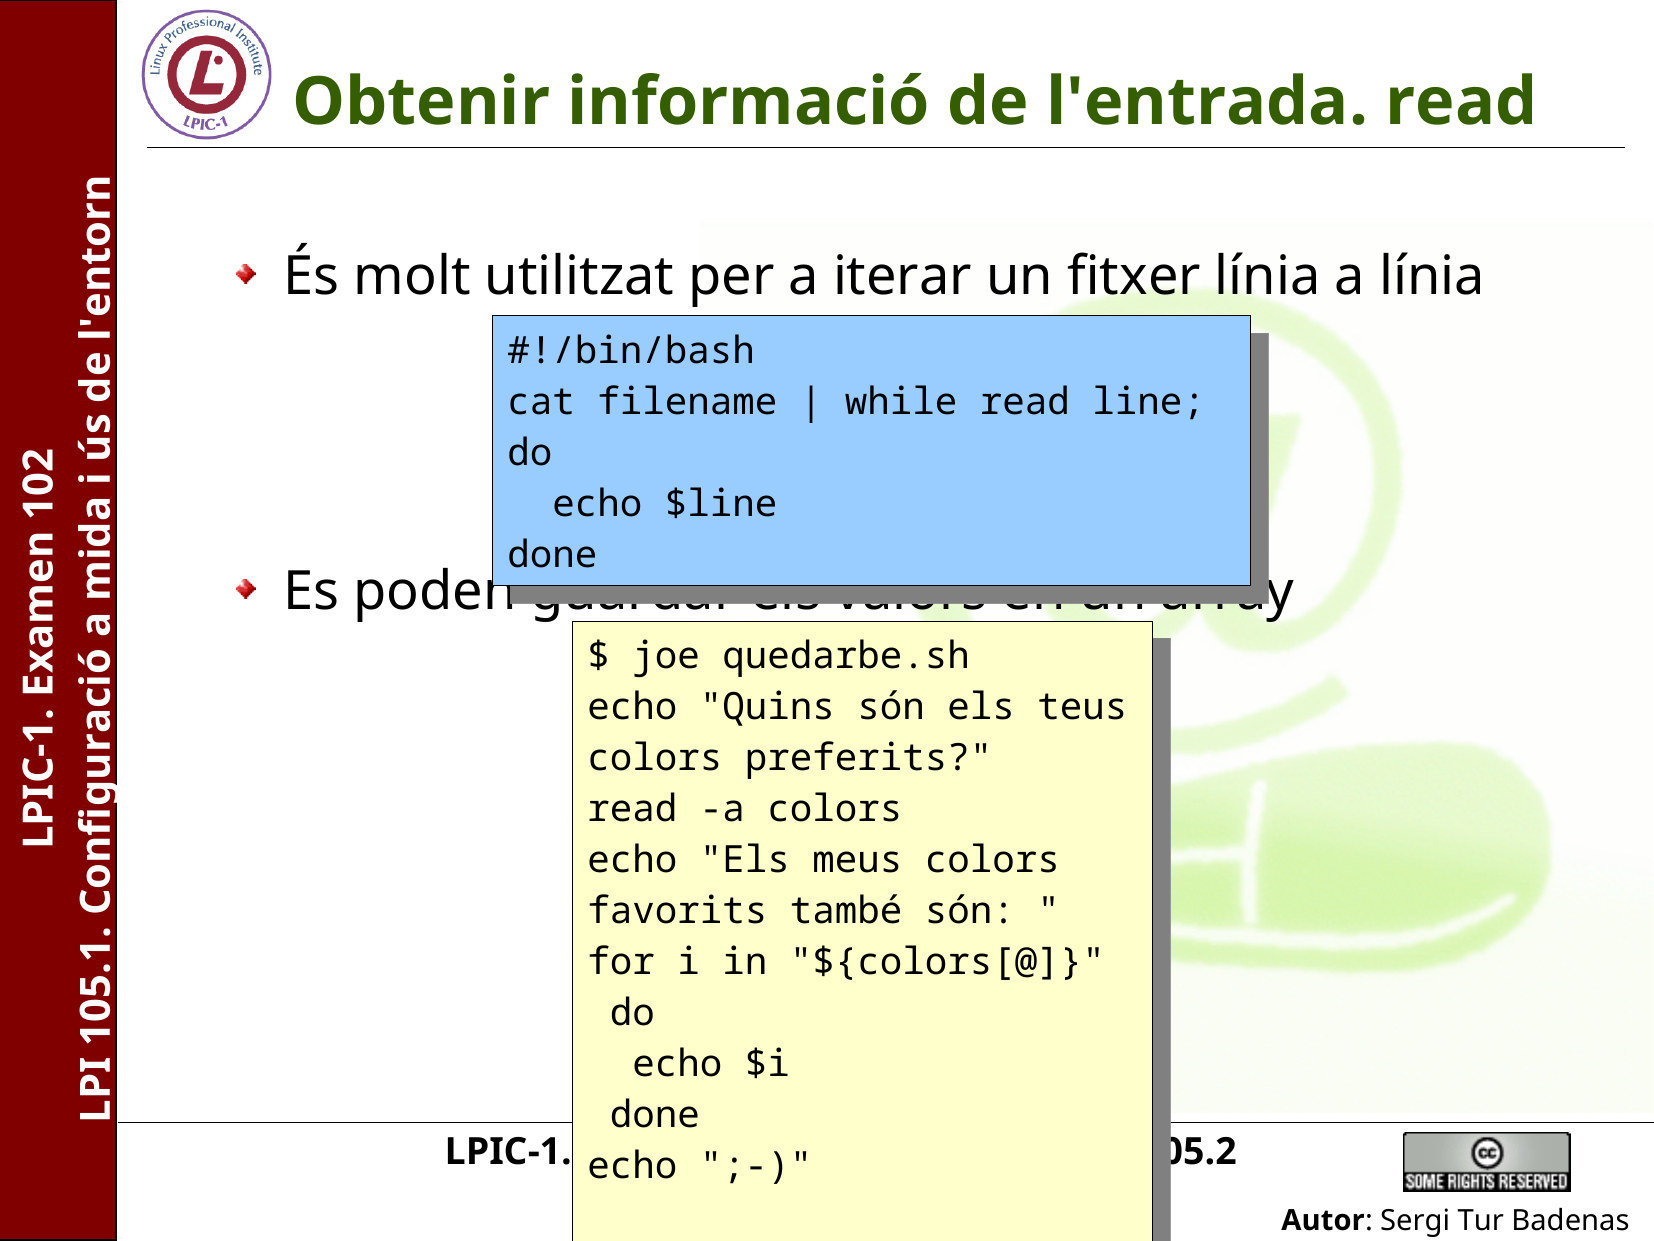

# Obtenir informació de l'entrada. read
És molt utilitzat per a iterar un fitxer línia a línia
Es poden guardar els valors en un array
#!/bin/bash
cat filename | while read line; do
 echo $line
done
$ joe quedarbe.sh
echo "Quins són els teus colors preferits?"
read -a colors
echo "Els meus colors favorits també són: "
for i in "${colors[@]}"
 do
 echo $i
 done
echo ";-)"